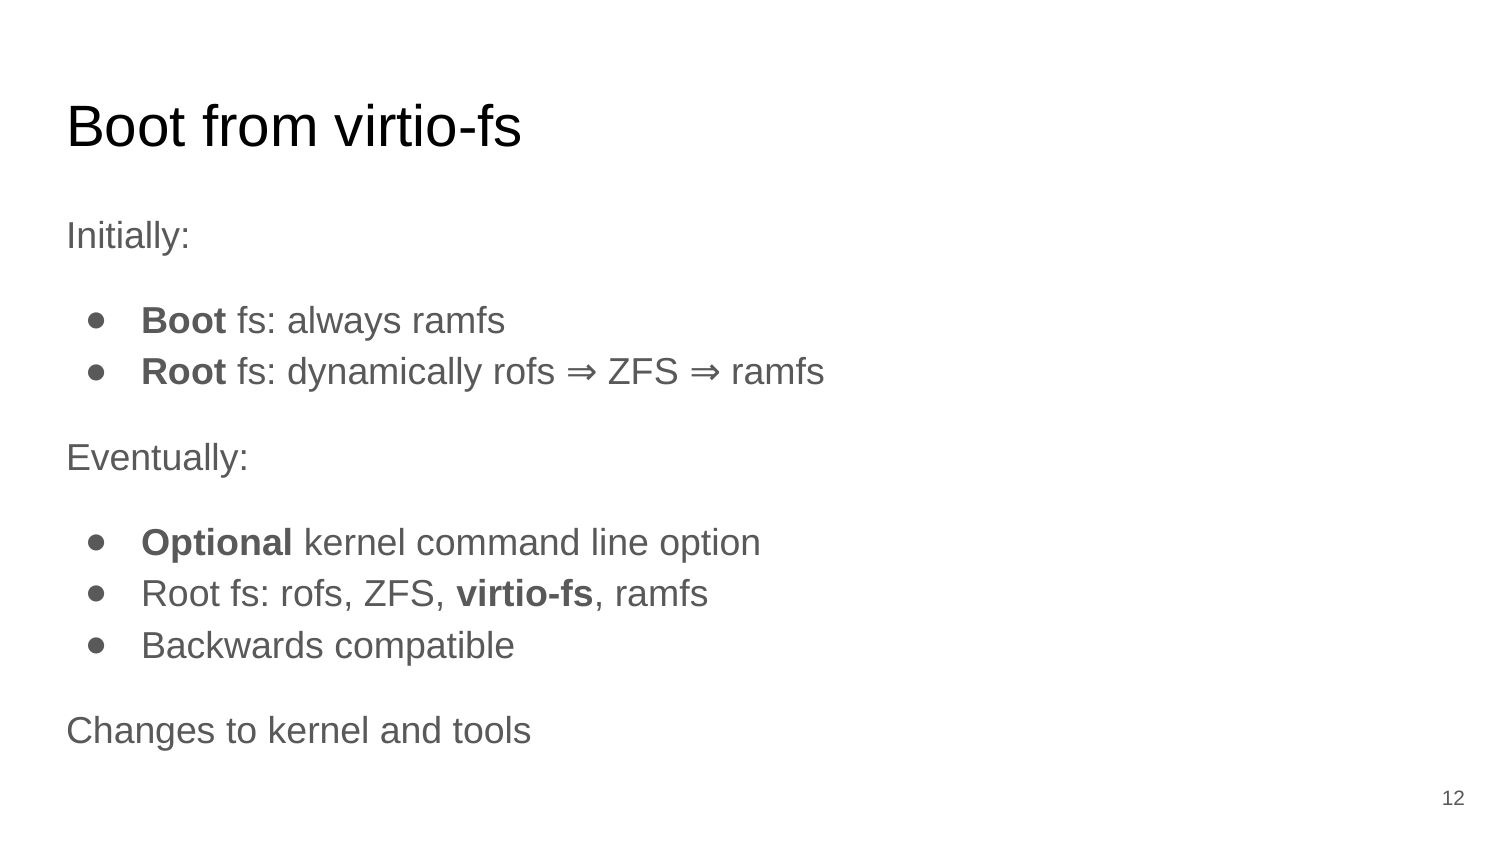

# Boot from virtio-fs
Initially:
Boot fs: always ramfs
Root fs: dynamically rofs ⇒ ZFS ⇒ ramfs
Eventually:
Optional kernel command line option
Root fs: rofs, ZFS, virtio-fs, ramfs
Backwards compatible
Changes to kernel and tools